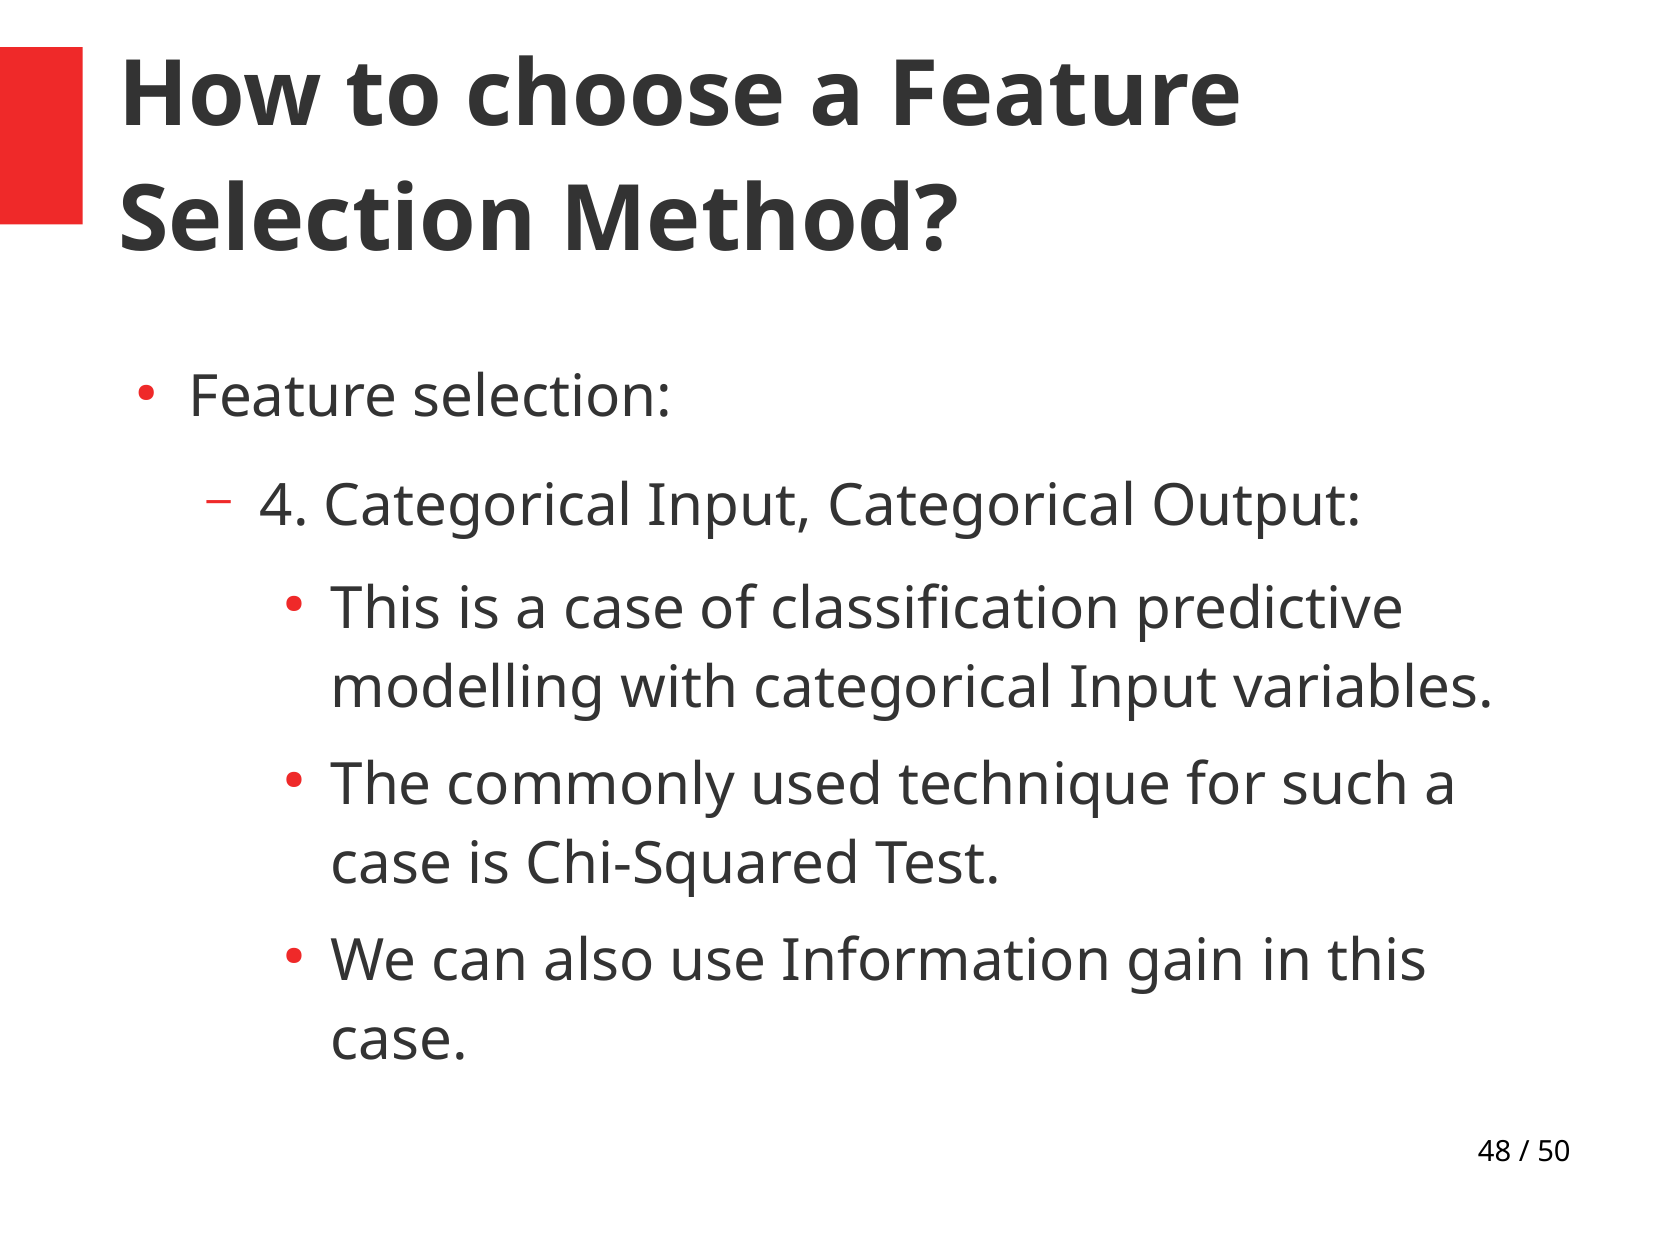

# How to choose a Feature Selection Method?
Feature selection:
4. Categorical Input, Categorical Output:
This is a case of classification predictive modelling with categorical Input variables.
The commonly used technique for such a case is Chi-Squared Test.
We can also use Information gain in this case.
48